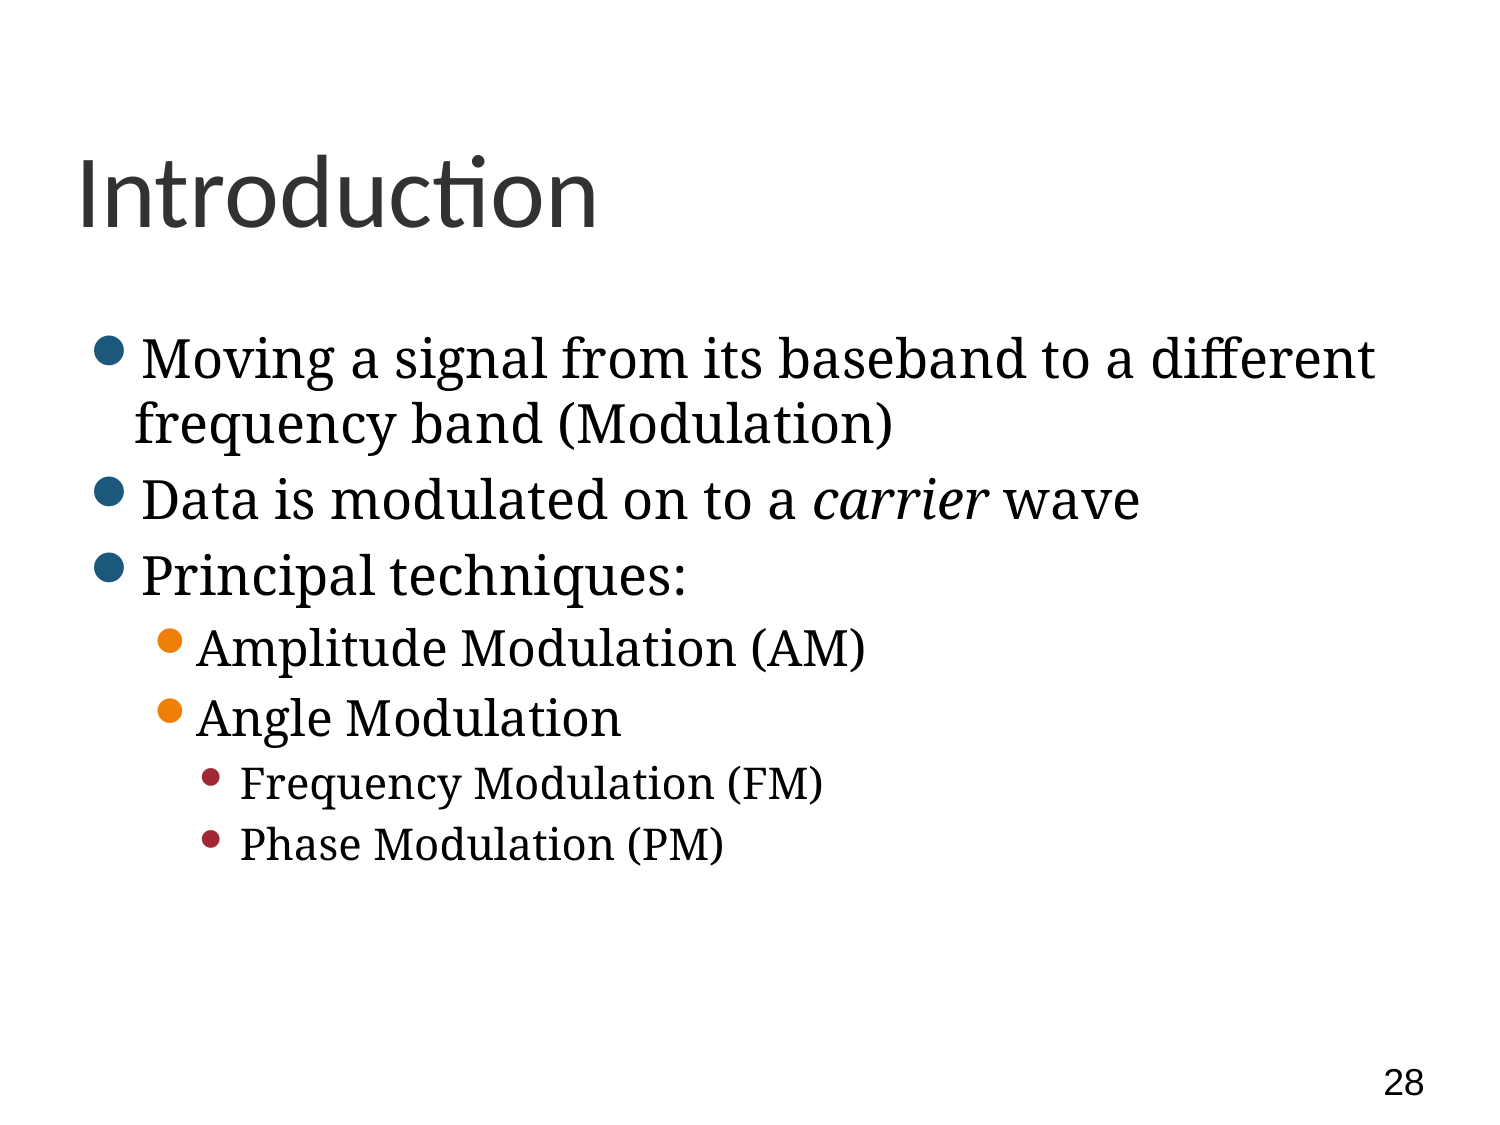

# Introduction
Moving a signal from its baseband to a different frequency band (Modulation)
Data is modulated on to a carrier wave
Principal techniques:
Amplitude Modulation (AM)
Angle Modulation
Frequency Modulation (FM)
Phase Modulation (PM)